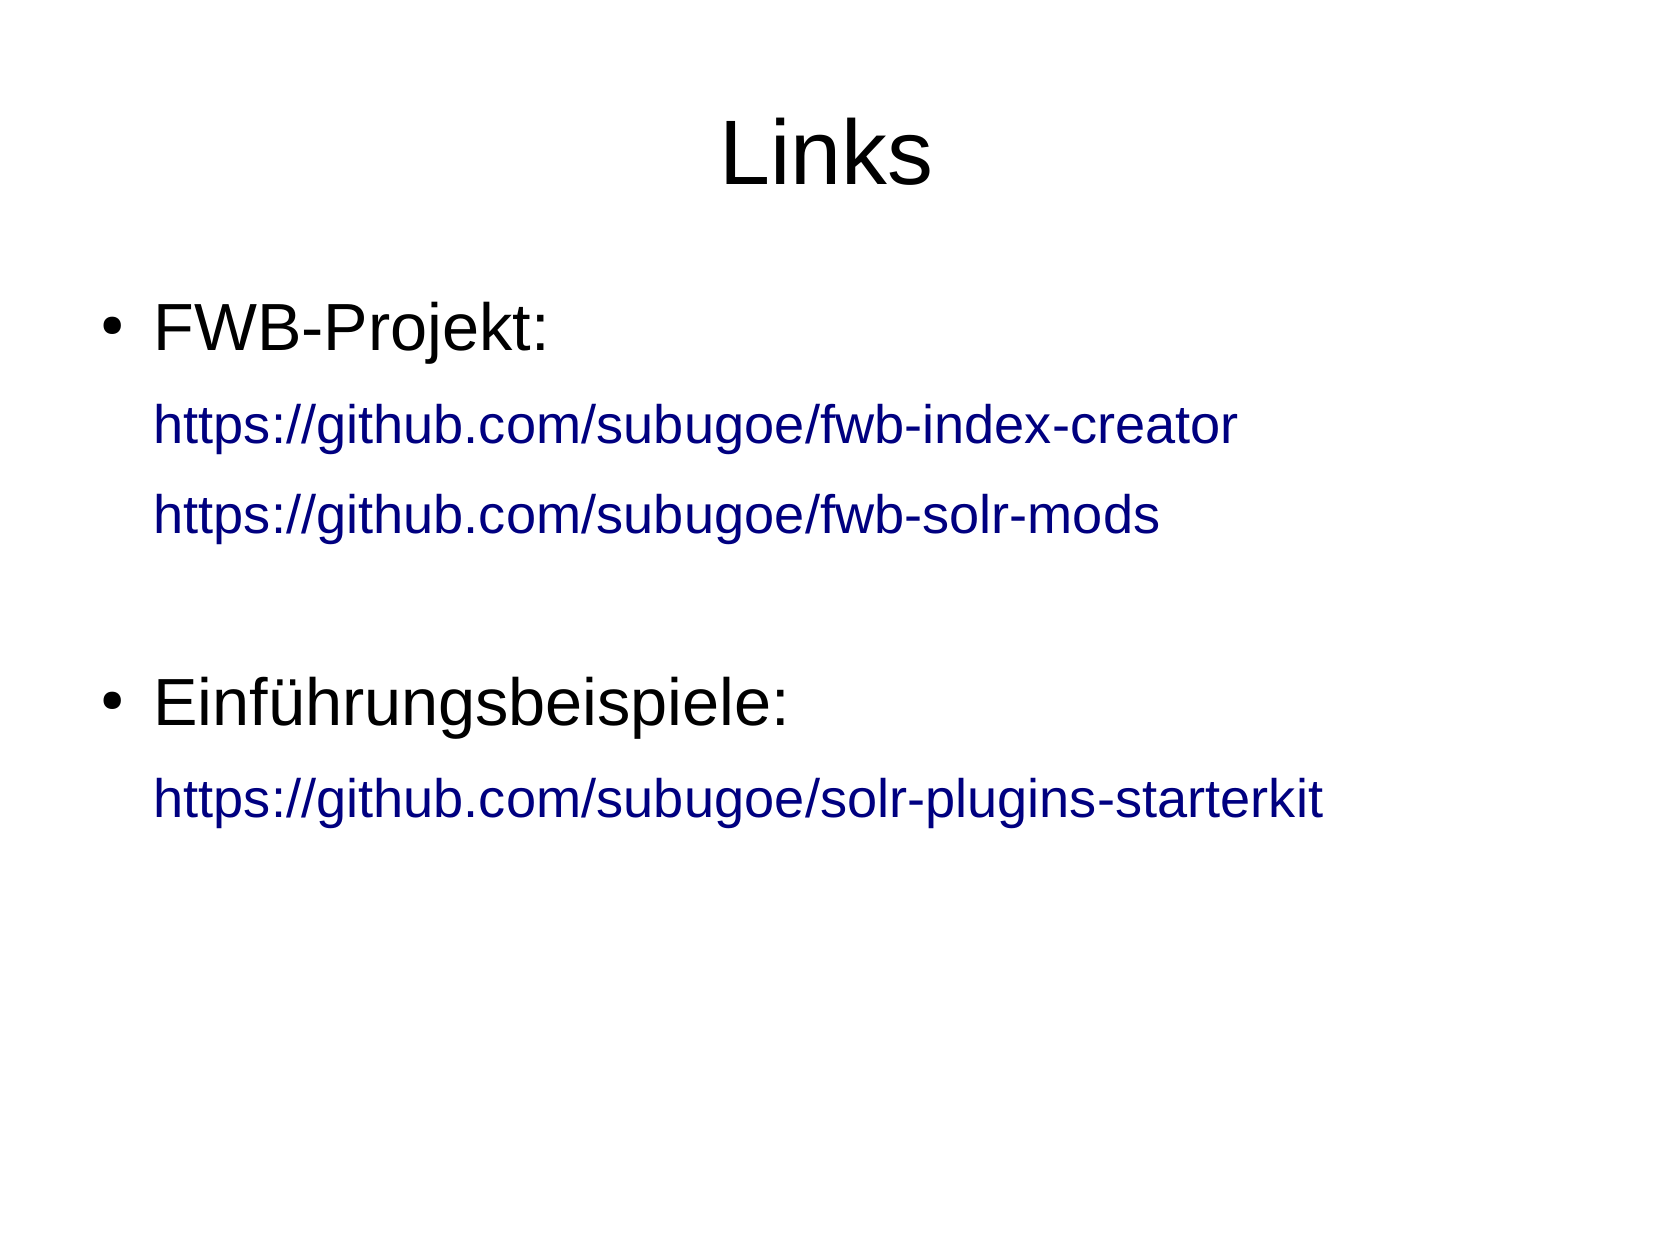

# Links
FWB-Projekt:
https://github.com/subugoe/fwb-index-creator
https://github.com/subugoe/fwb-solr-mods
Einführungsbeispiele:
https://github.com/subugoe/solr-plugins-starterkit